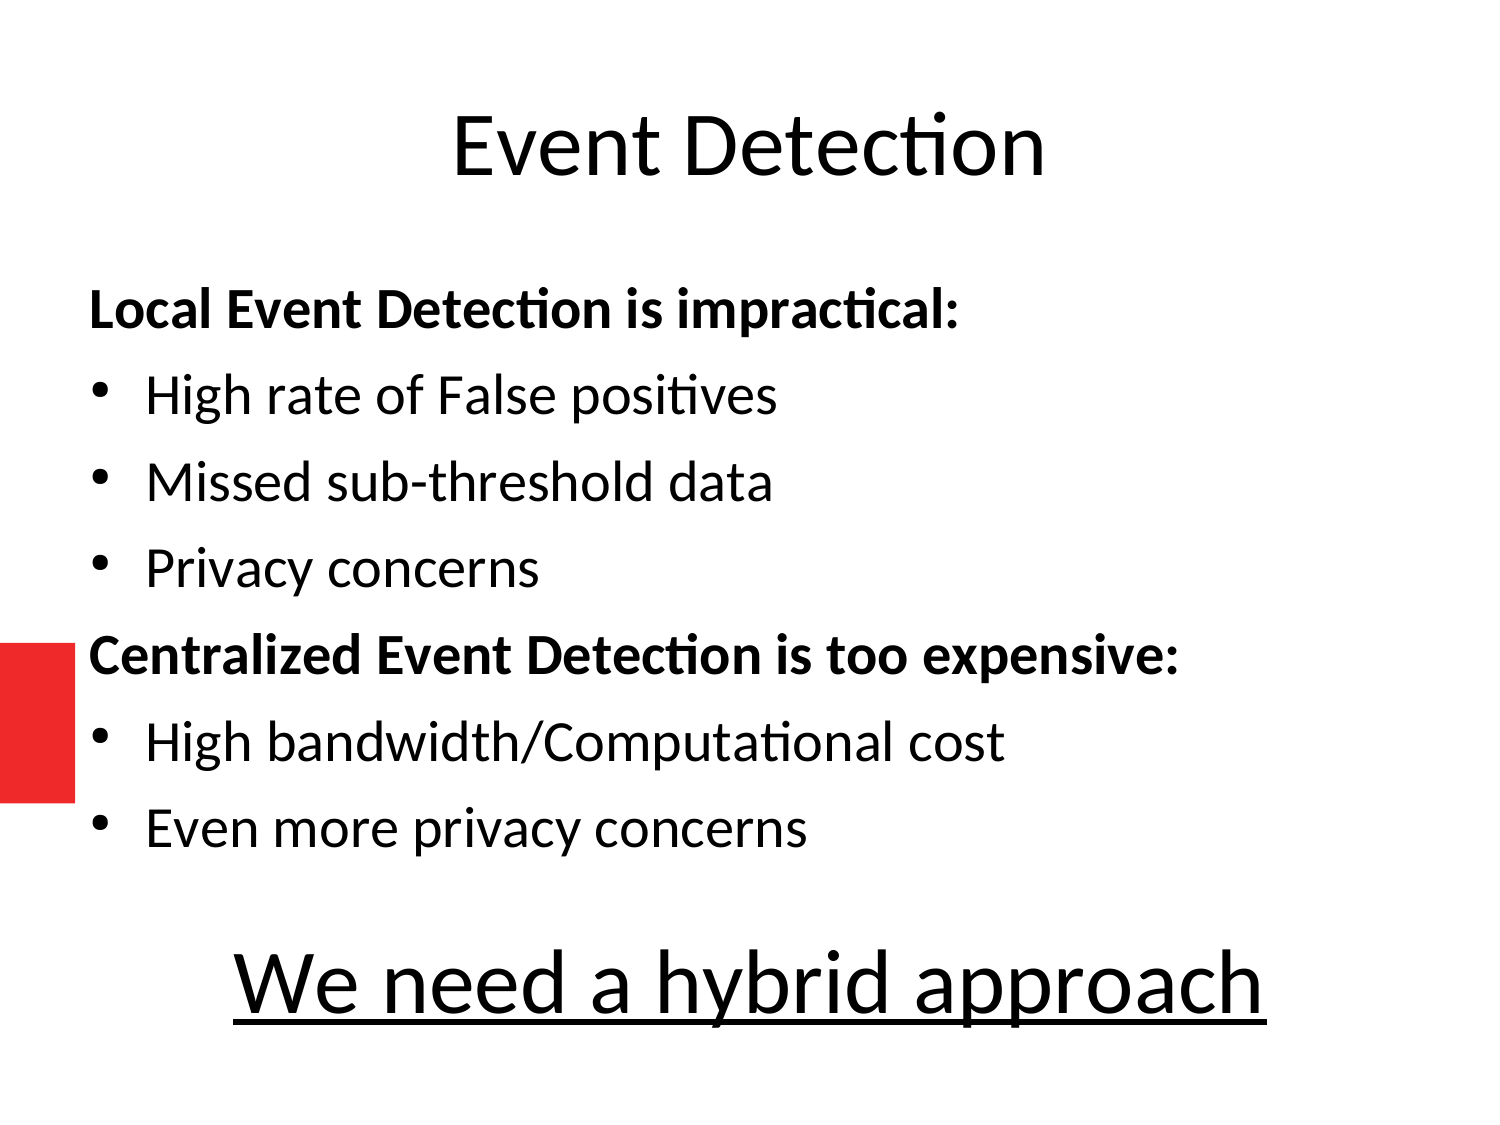

Event Detection
Local Event Detection is impractical:
High rate of False positives
Missed sub-threshold data
Privacy concerns
Centralized Event Detection is too expensive:
High bandwidth/Computational cost
Even more privacy concerns
We need a hybrid approach